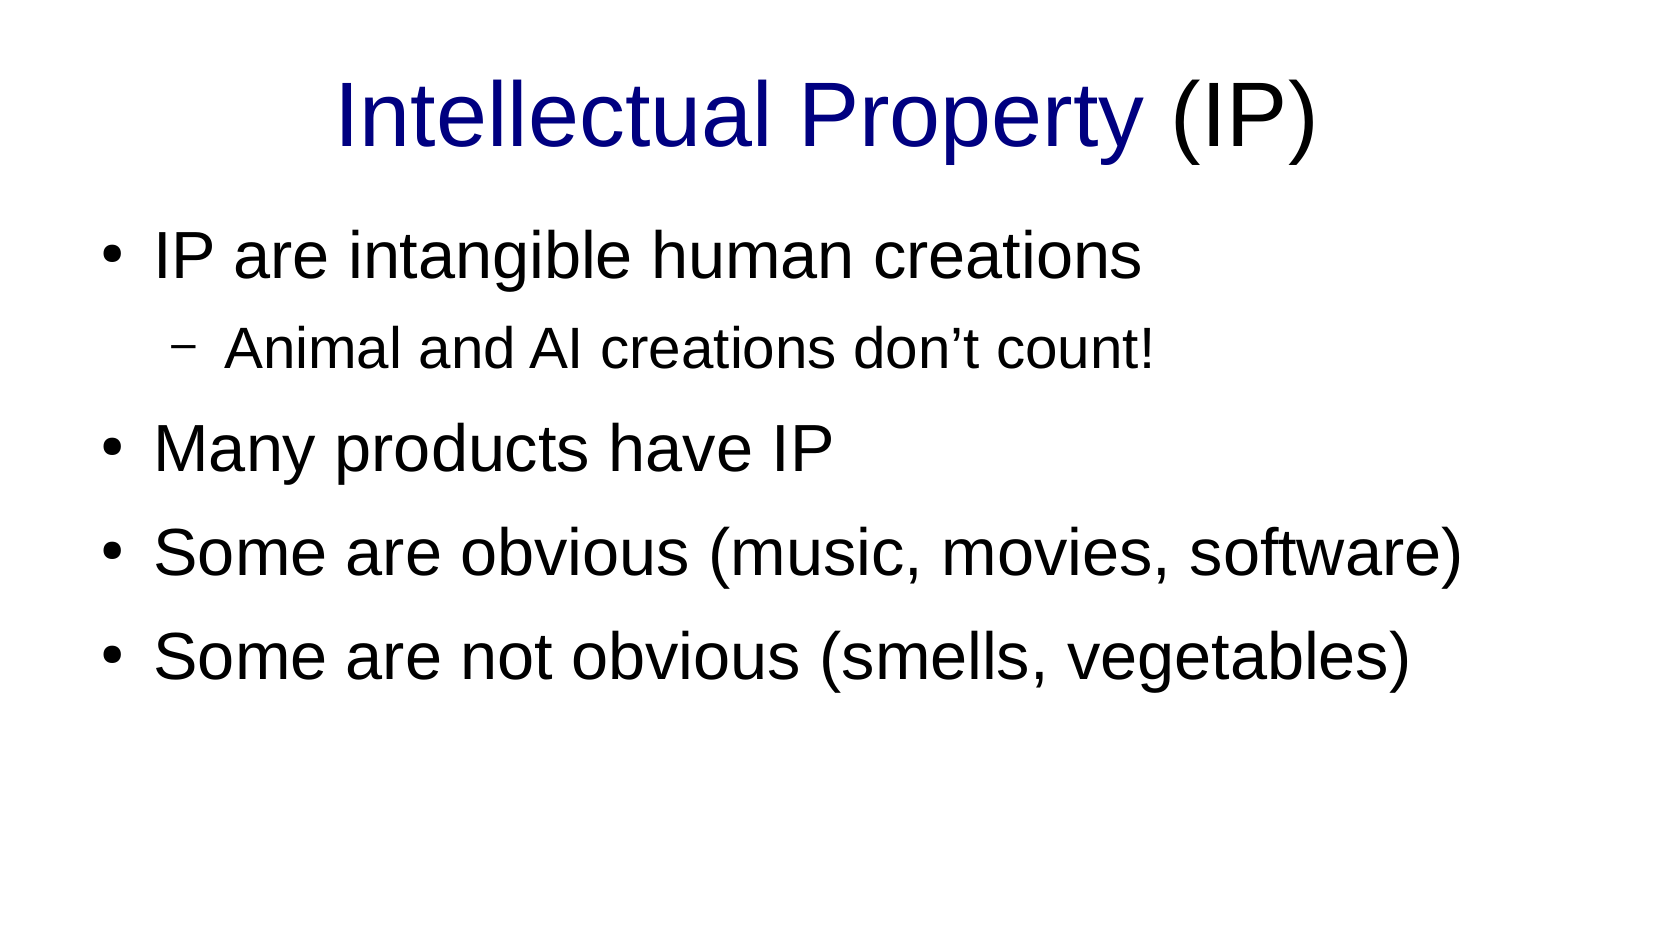

# Intellectual Property (IP)
IP are intangible human creations
Animal and AI creations don’t count!
Many products have IP
Some are obvious (music, movies, software)
Some are not obvious (smells, vegetables)